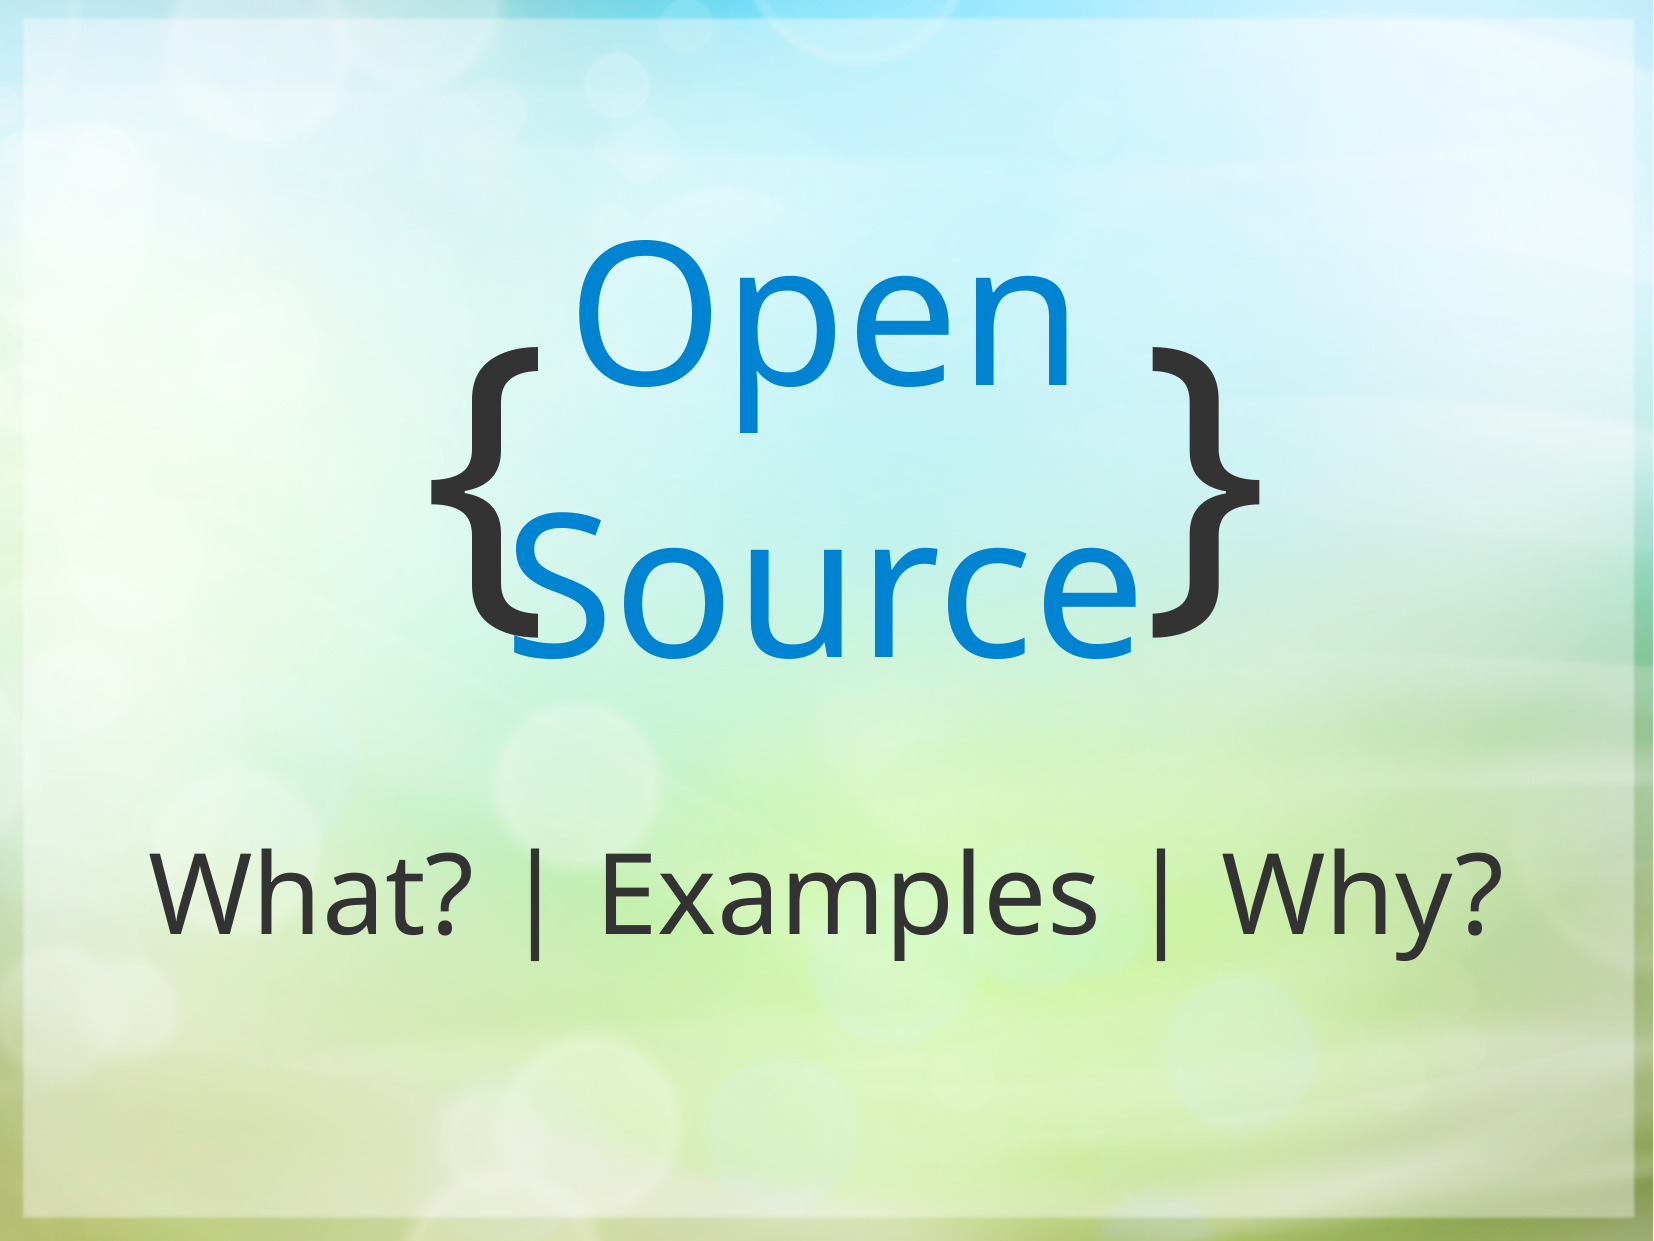

Open Source
{
}
# What? | Examples | Why?